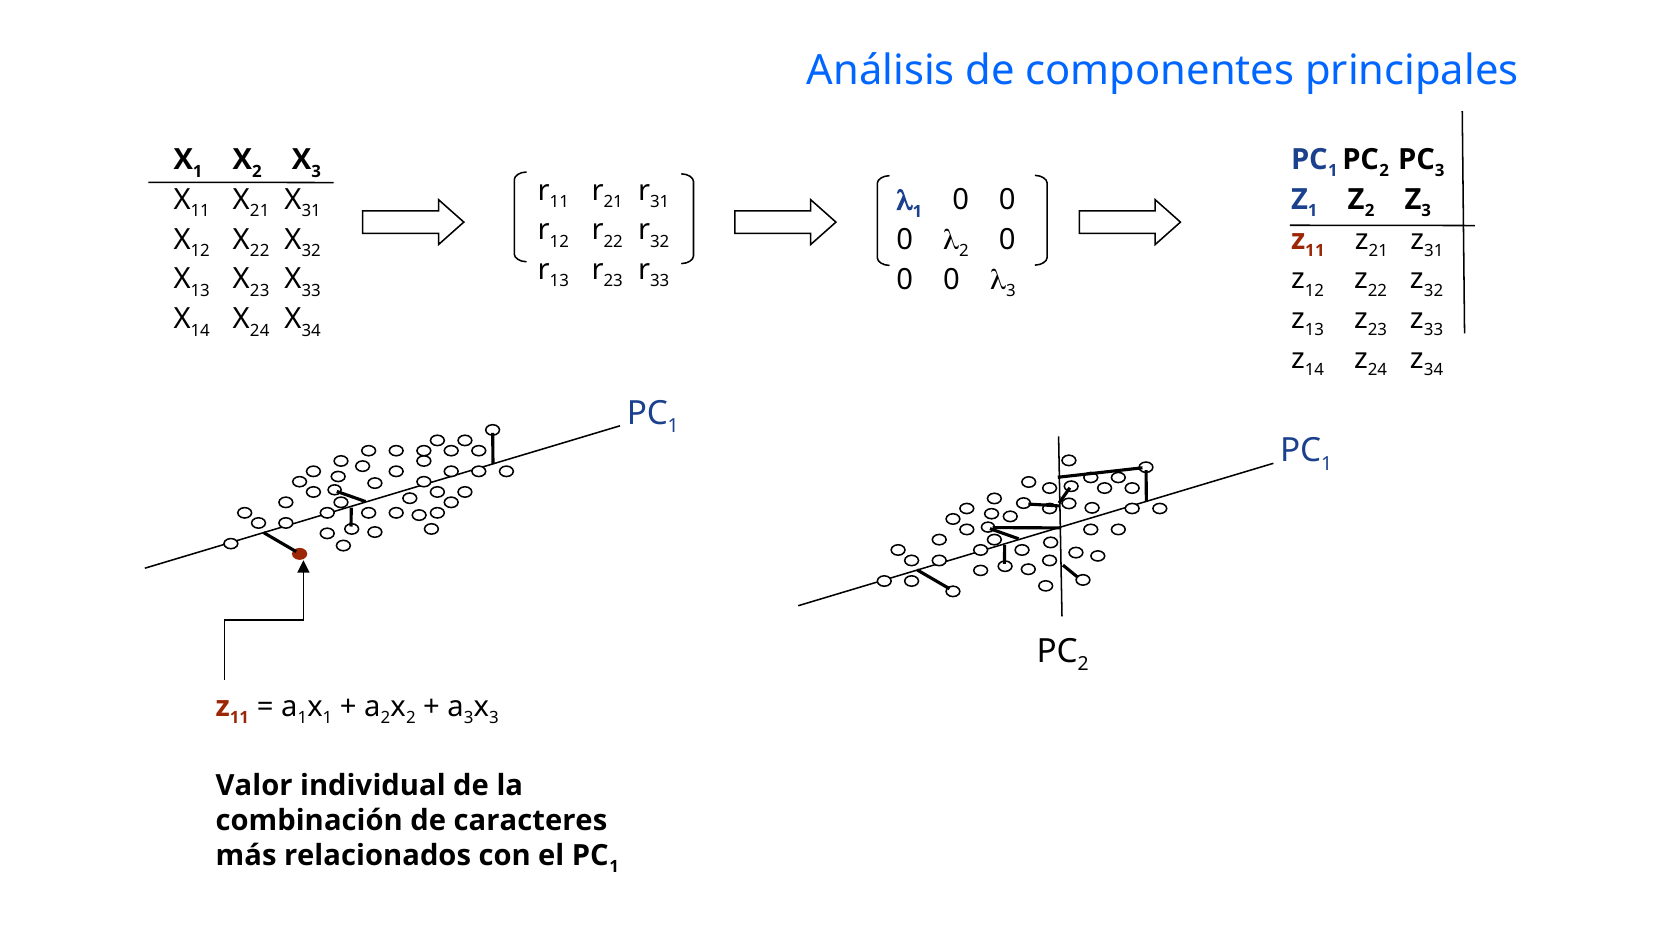

Análisis de componentes principales
X1 X2 X3
X11 X21 X31
X12 X22 X32
X13 X23 X33
X14 X24 X34
PC1 PC2 PC3
Z1 Z2 Z3
z11 z21 z31
z12 z22 z32
z13 z23 z33
z14 z24 z34
r11 r21 r31
r12 r22 r32
r13 r23 r33
1 0 0
0 2 0
0 0 3
PC1
PC1
PC2
z11 = a1x1 + a2x2 + a3x3
Valor individual de la combinación de caracteres más relacionados con el PC1